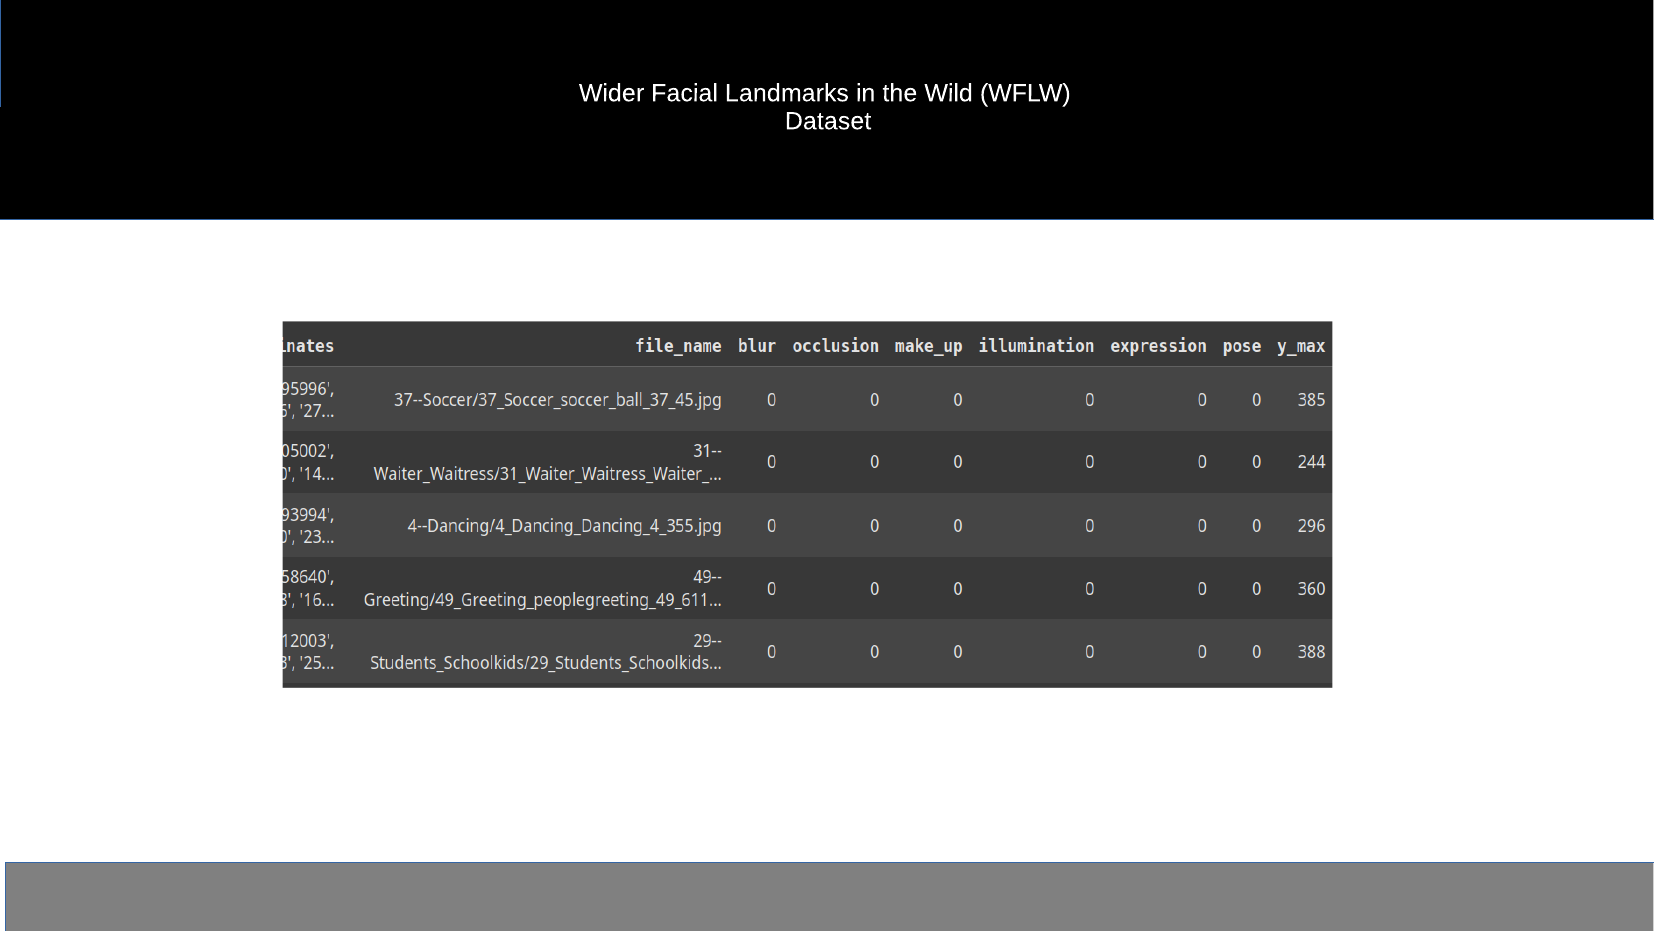

Wider Facial Landmarks in the Wild (WFLW)
Dataset
#